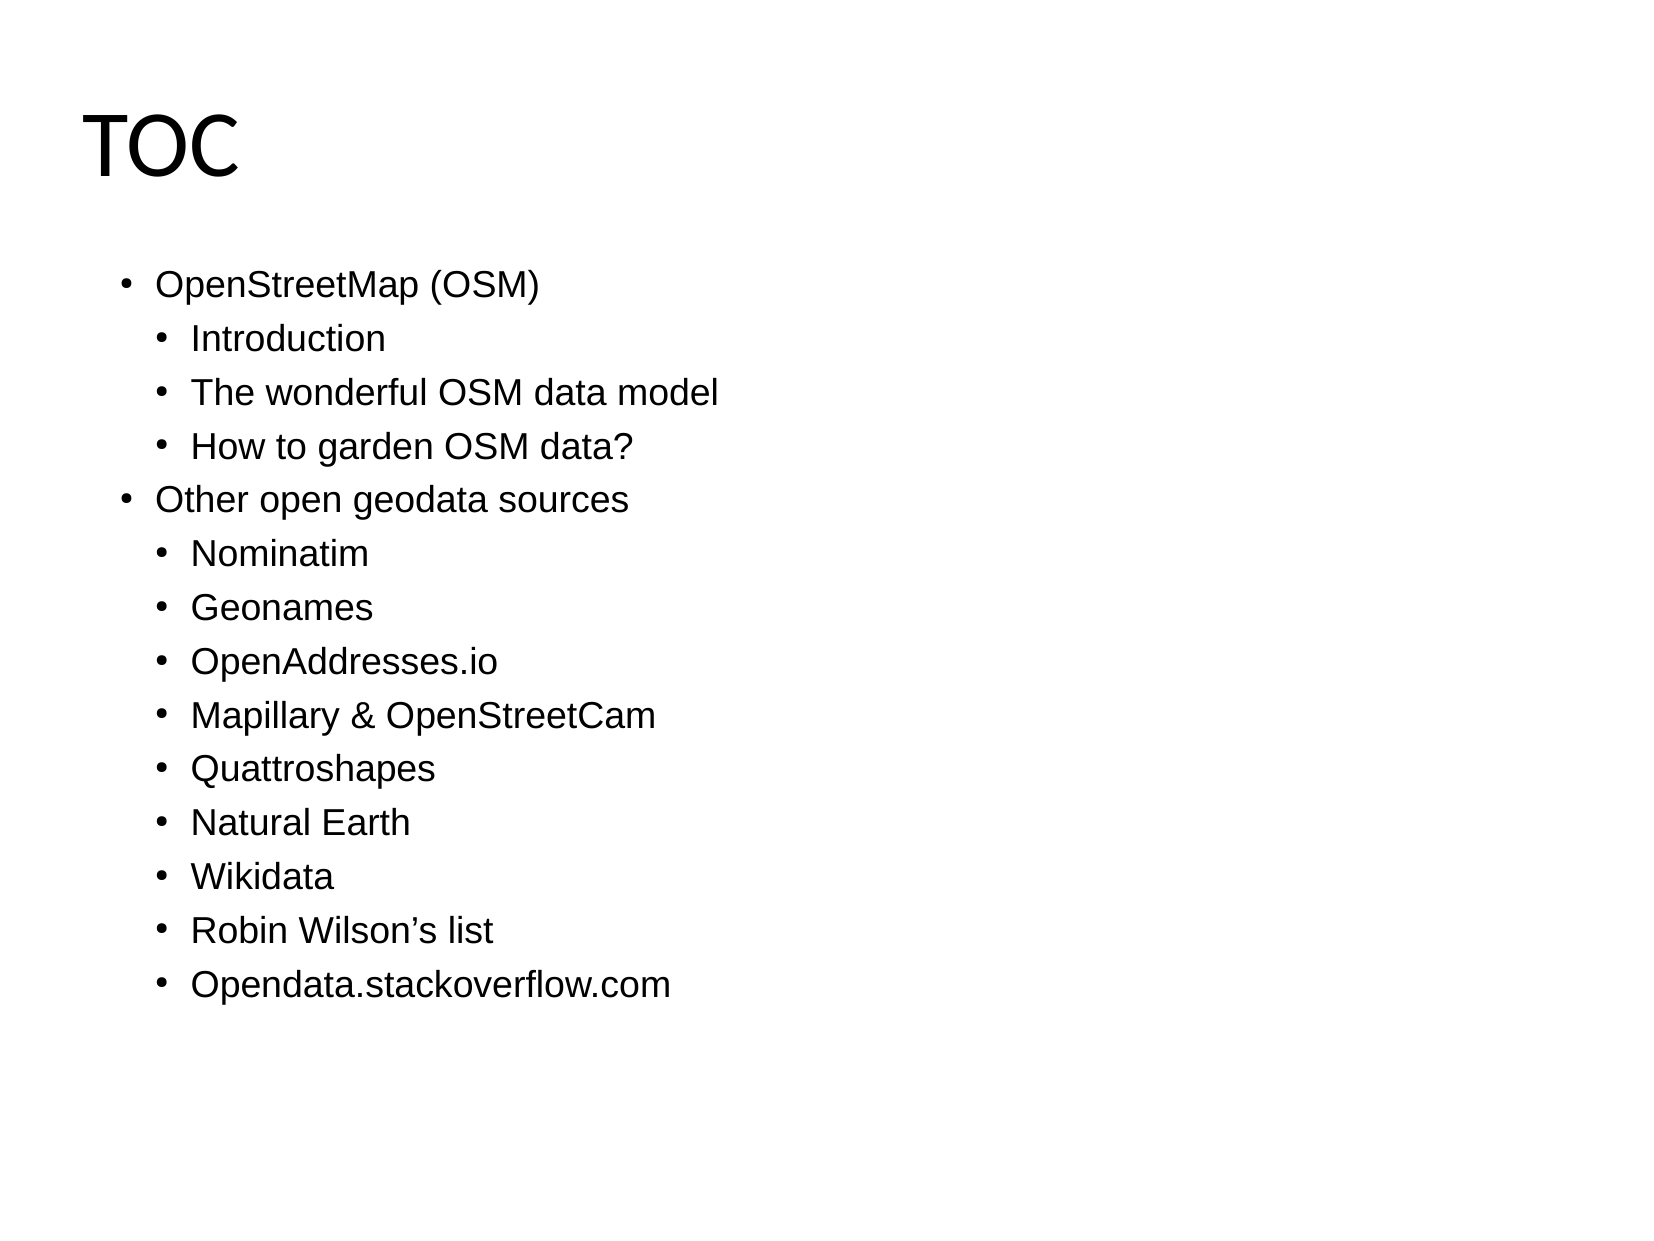

# TOC
OpenStreetMap (OSM)
Introduction
The wonderful OSM data model
How to garden OSM data?
Other open geodata sources
Nominatim
Geonames
OpenAddresses.io
Mapillary & OpenStreetCam
Quattroshapes
Natural Earth
Wikidata
Robin Wilson’s list
Opendata.stackoverflow.com